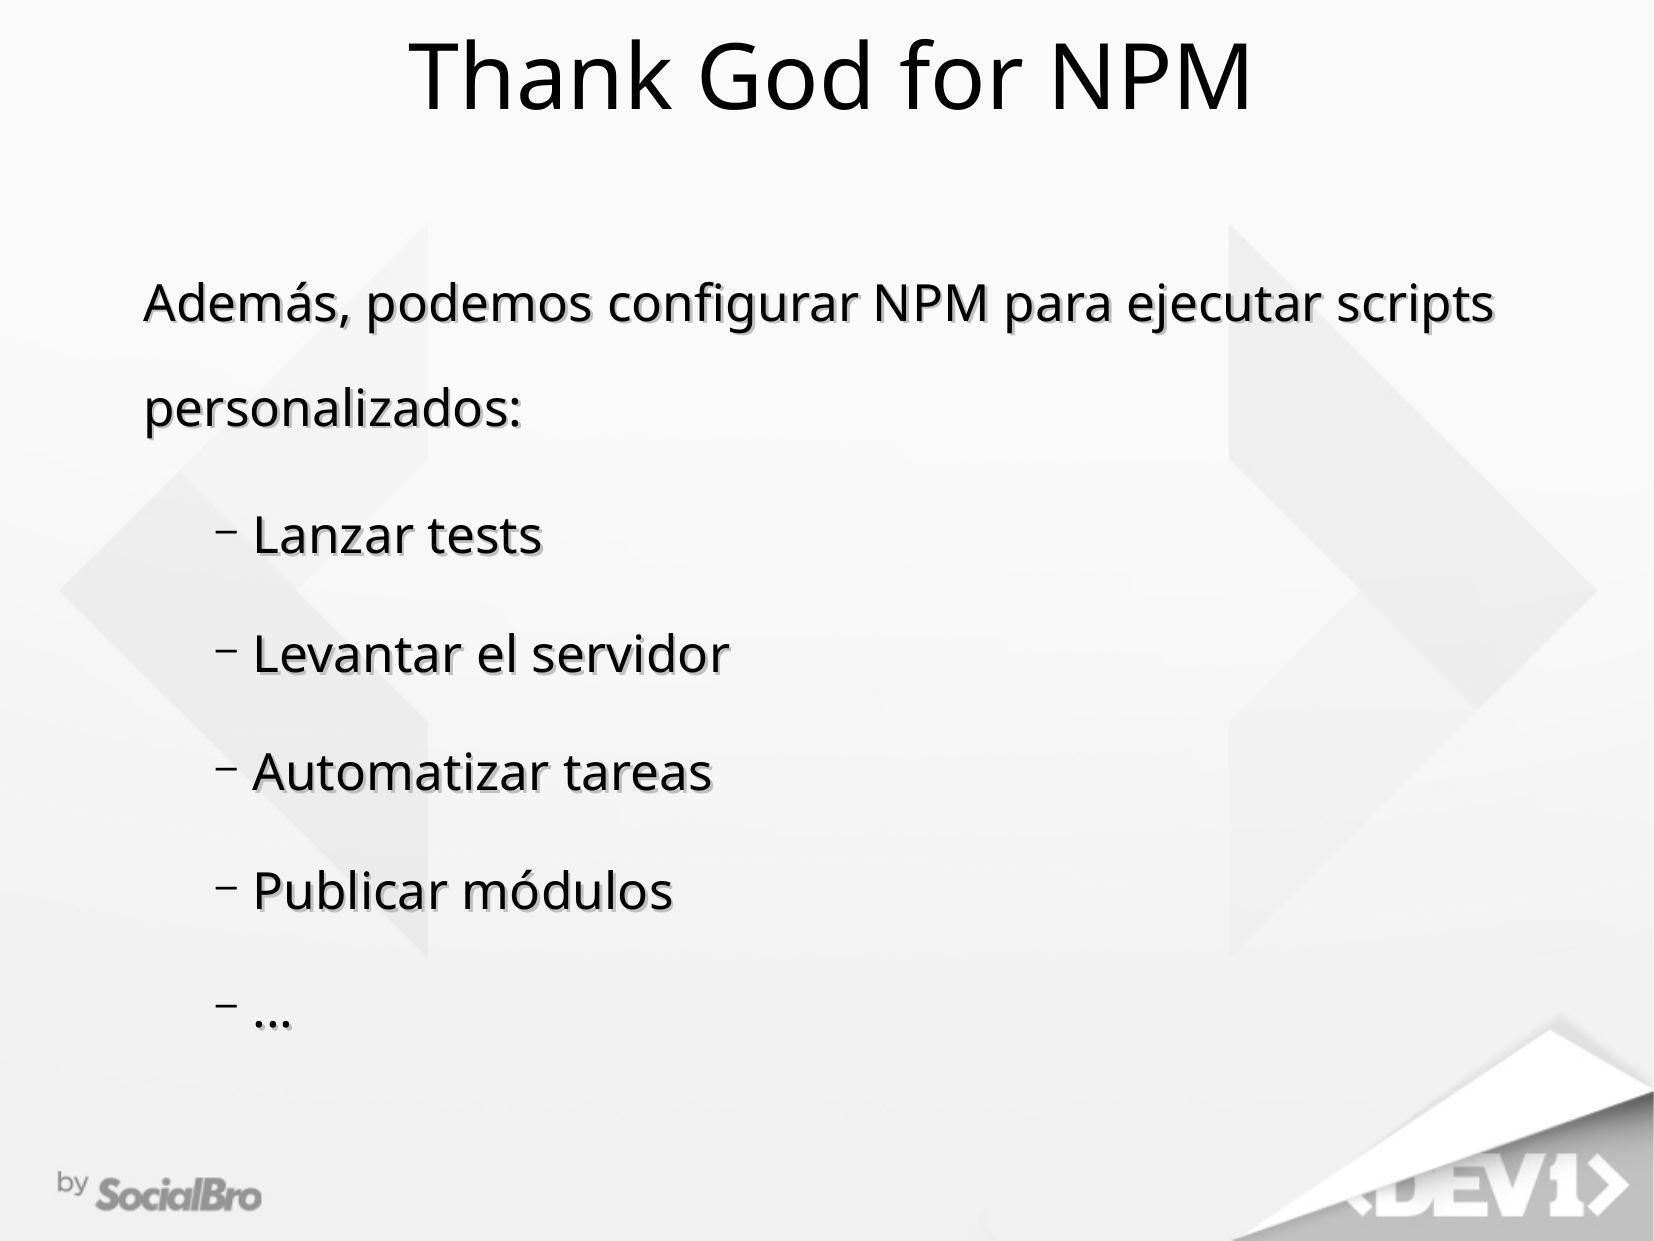

Thank God for NPM
# Además, podemos configurar NPM para ejecutar scripts personalizados:
Lanzar tests
Levantar el servidor
Automatizar tareas
Publicar módulos
...